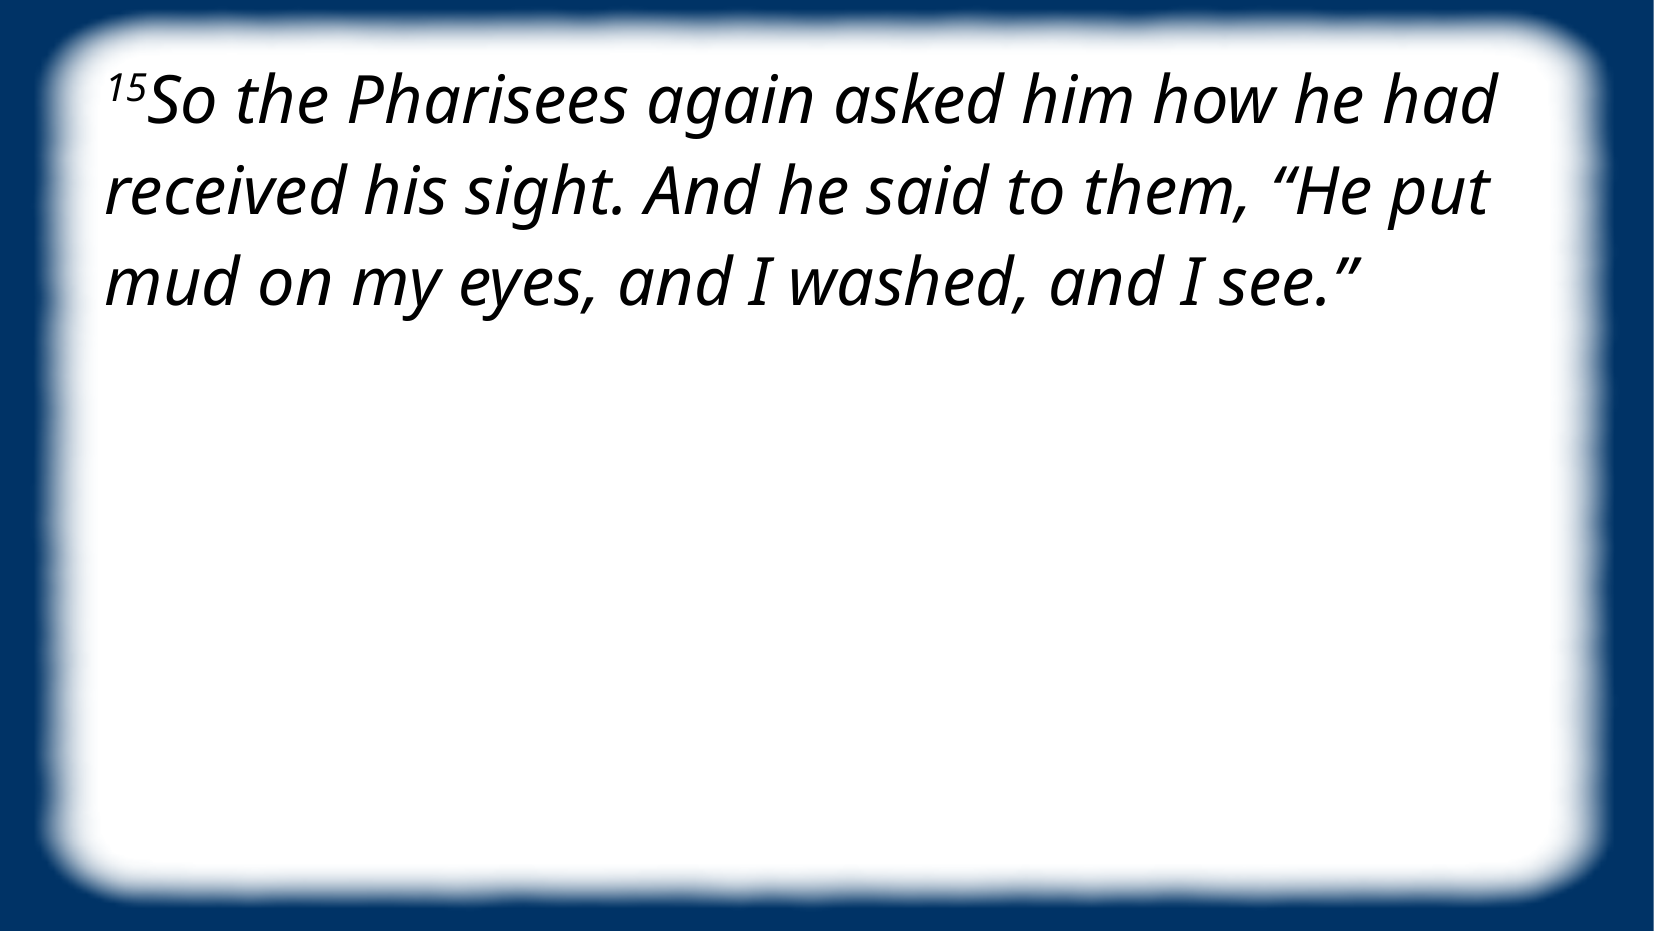

15So the Pharisees again asked him how he had received his sight. And he said to them, “He put mud on my eyes, and I washed, and I see.”